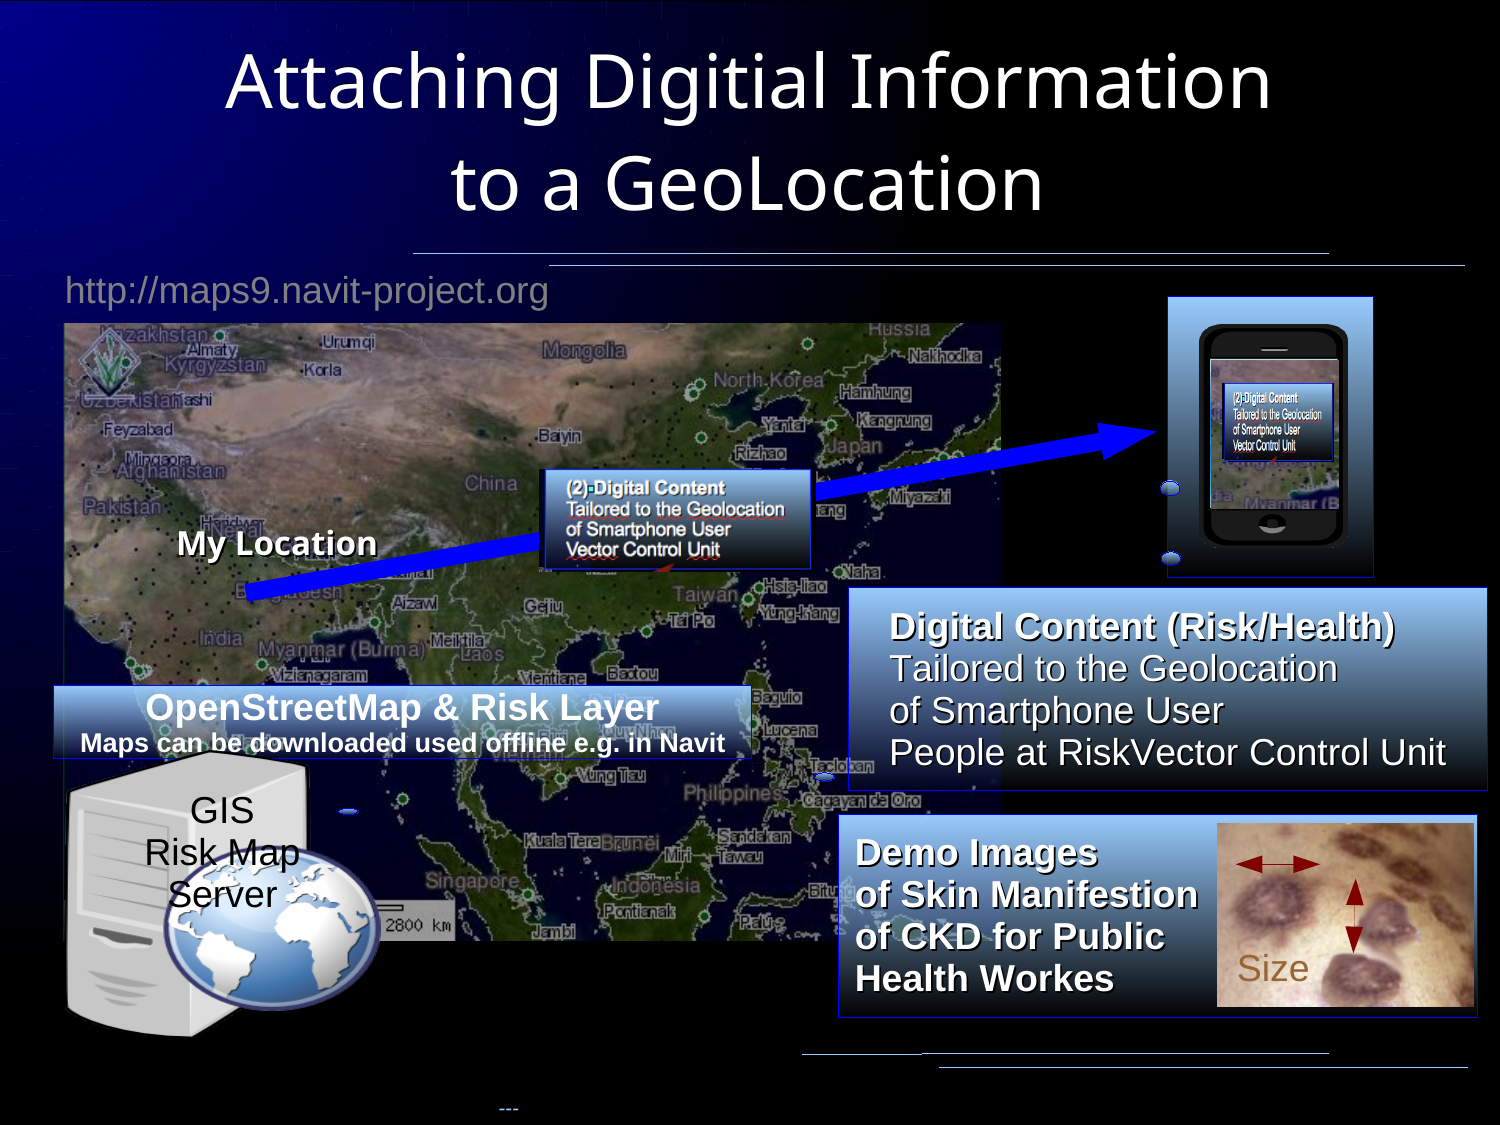

Attaching Digitial Information
to a GeoLocation
http://maps9.navit-project.org
Smart
Phone
My Location
Digital Content (Risk/Health)
Tailored to the Geolocation
of Smartphone User
People at RiskVector Control Unit
OpenStreetMap & Risk Layer
Maps can be downloaded used offline e.g. in Navit
GIS
Risk Map
Server
Demo Images
of Skin Manifestion
of CKD for Public
Health Workes
Size